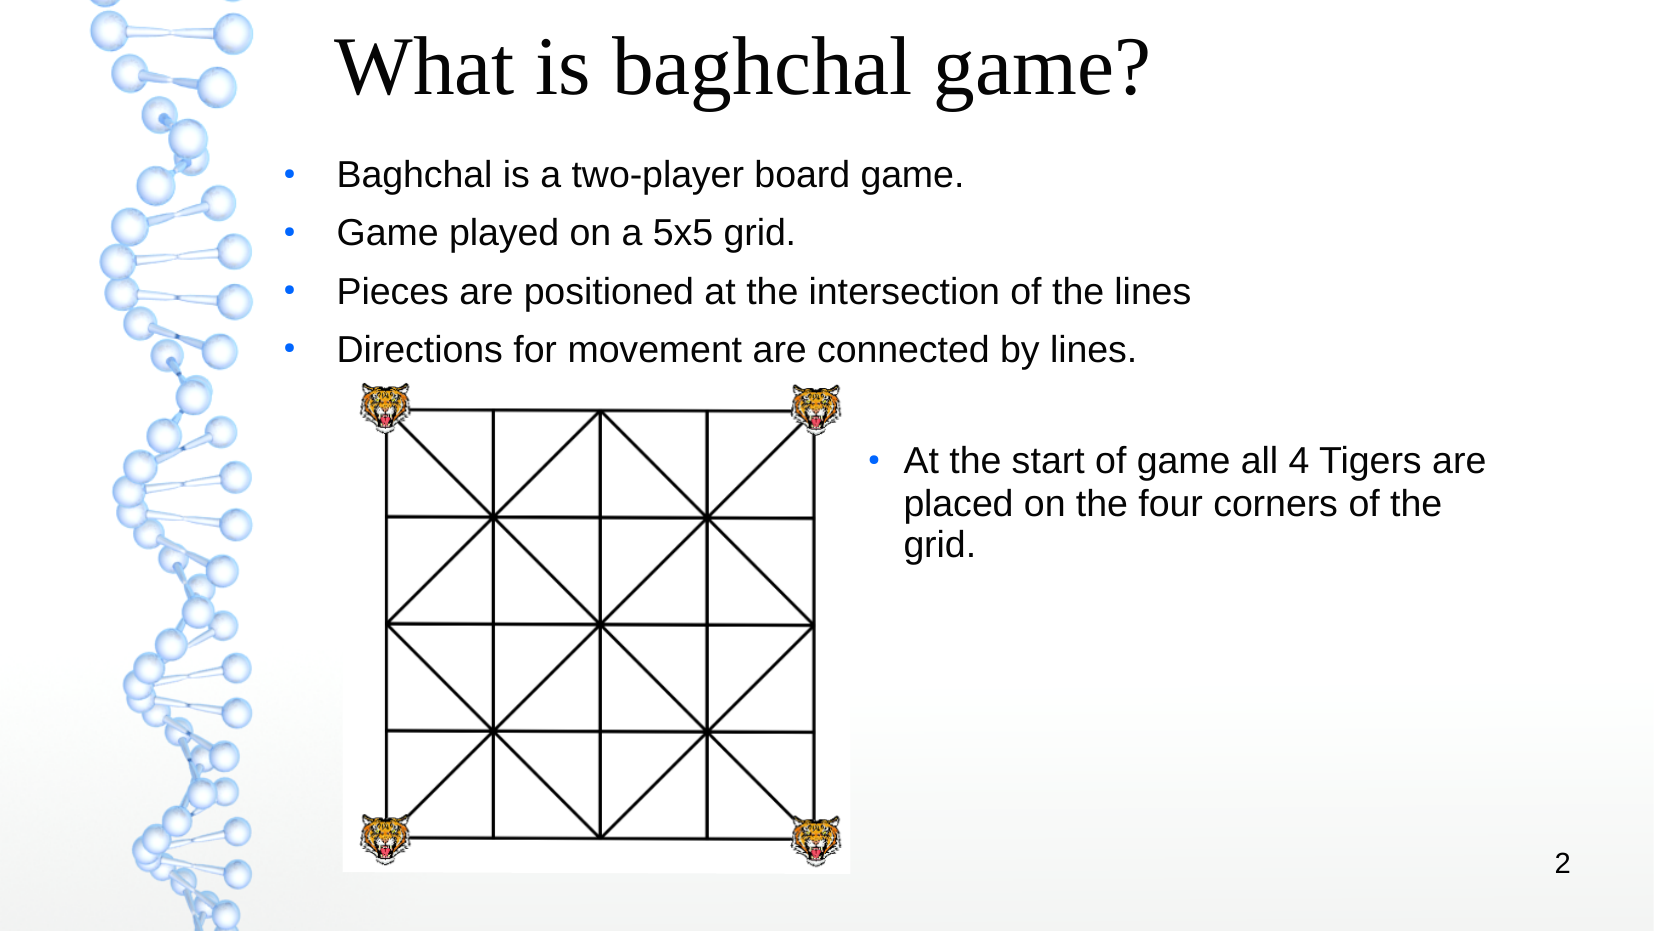

# What is baghchal game?
Baghchal is a two-player board game.
Game played on a 5x5 grid.
Pieces are positioned at the intersection of the lines
Directions for movement are connected by lines.
At the start of game all 4 Tigers are placed on the four corners of the grid.
2